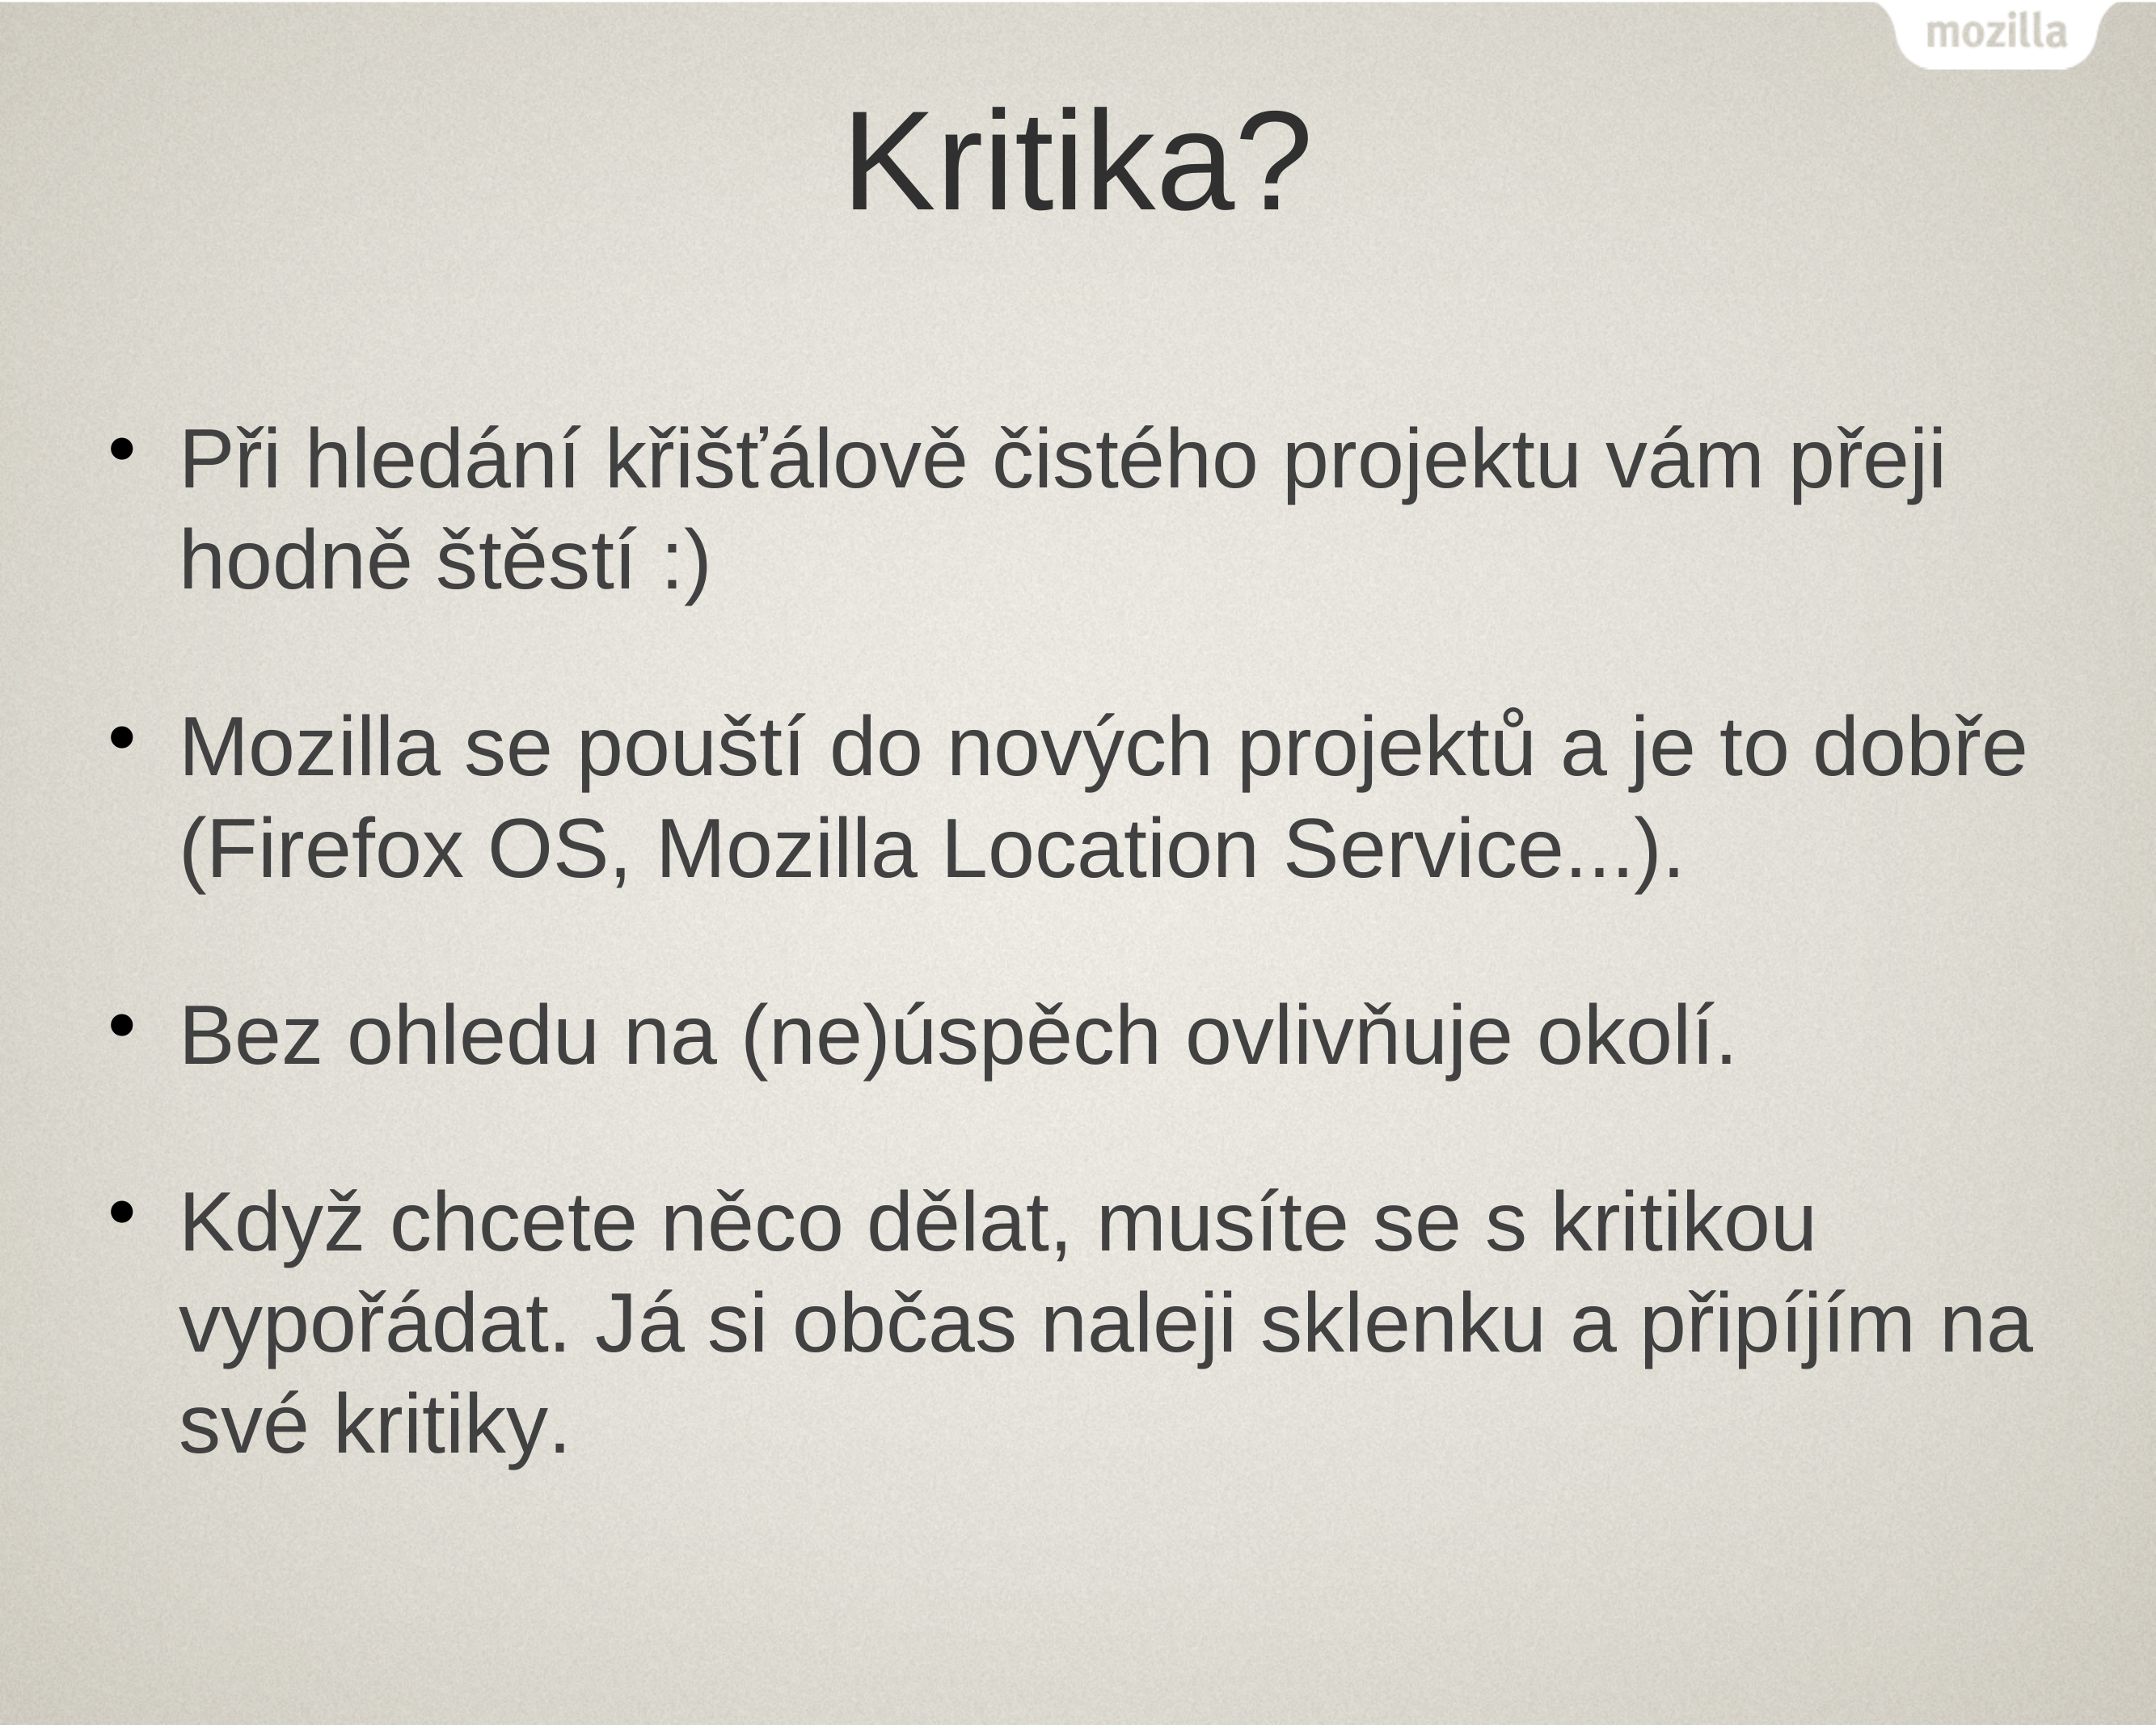

# Kritika?
Při hledání křišťálově čistého projektu vám přeji hodně štěstí :)
Mozilla se pouští do nových projektů a je to dobře (Firefox OS, Mozilla Location Service...).
Bez ohledu na (ne)úspěch ovlivňuje okolí.
Když chcete něco dělat, musíte se s kritikou vypořádat. Já si občas naleji sklenku a připíjím na své kritiky.